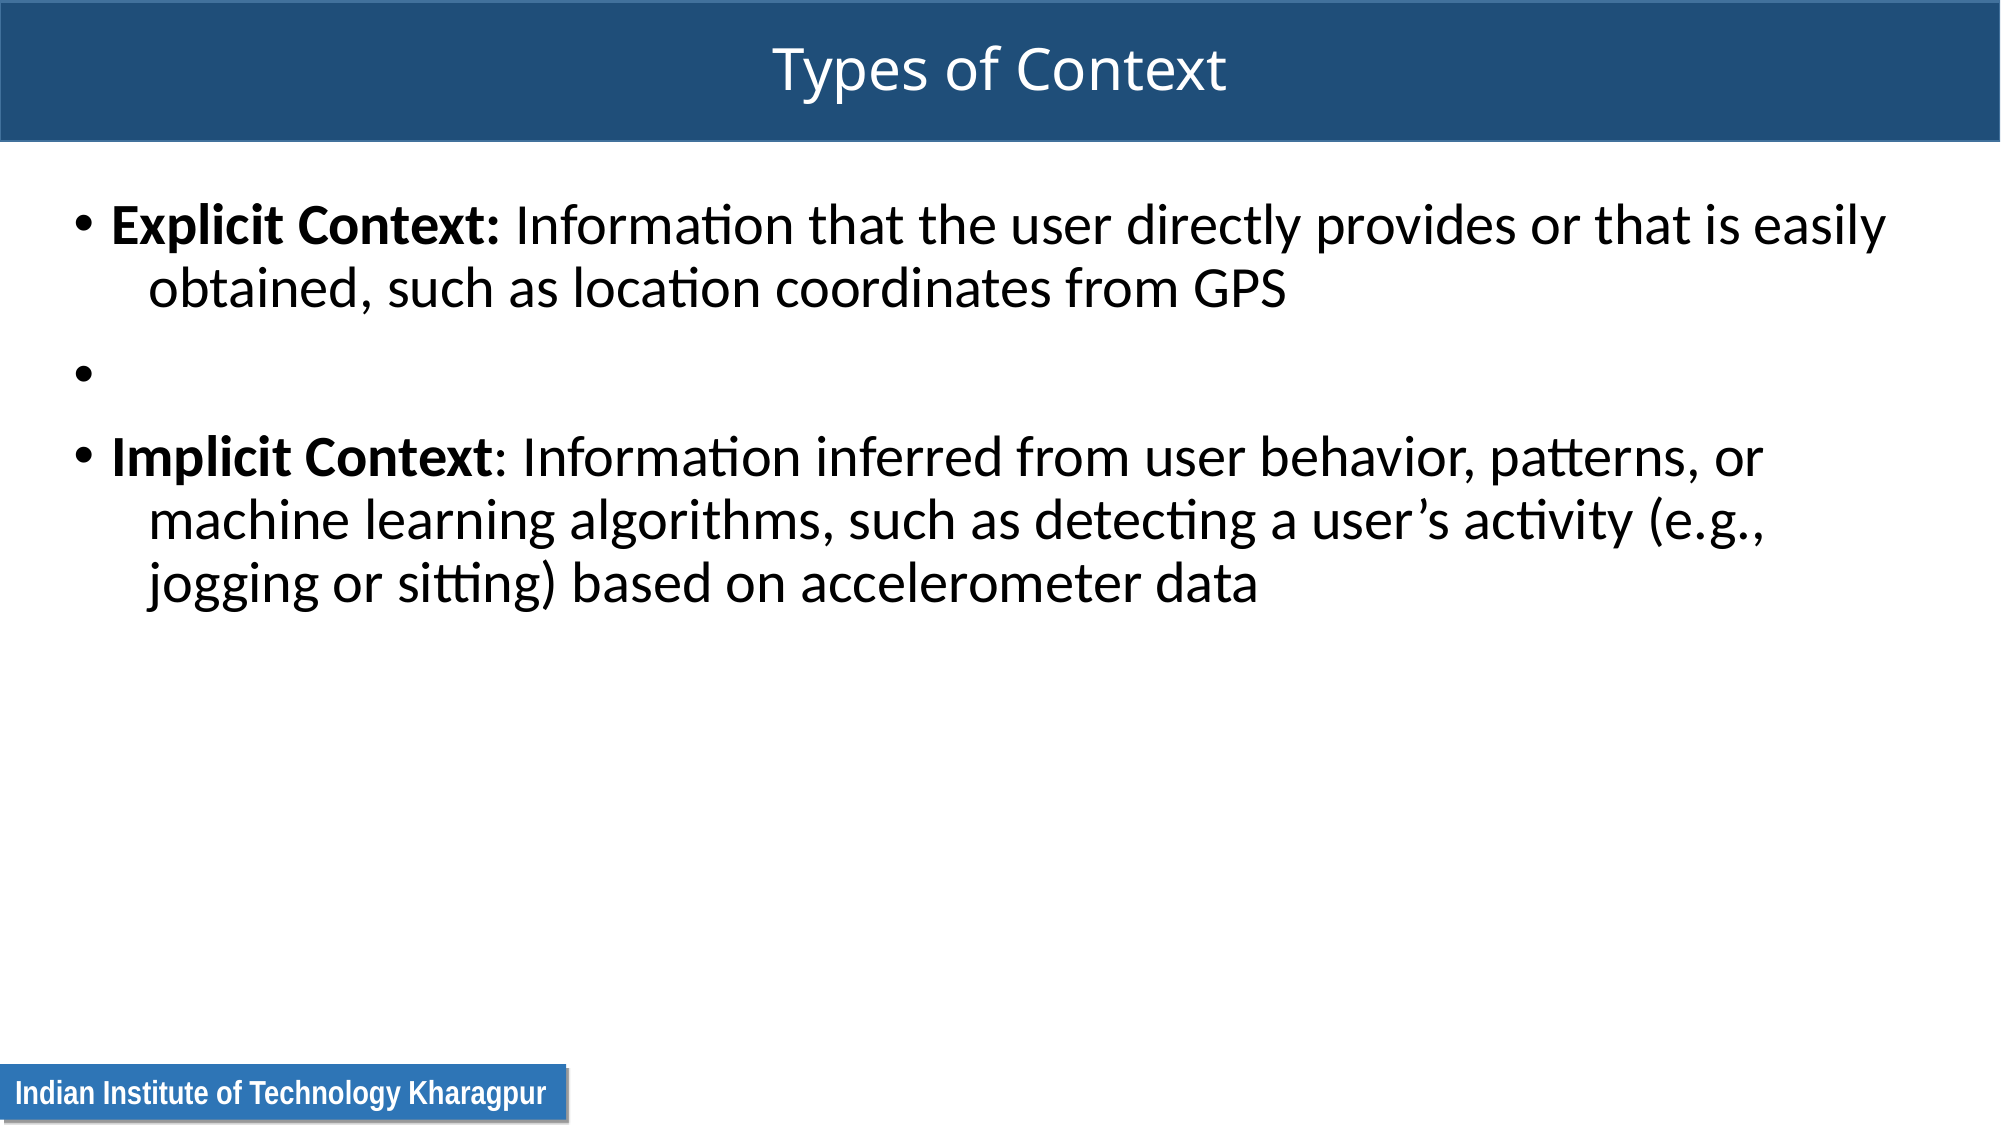

Types of Context
# Explicit Context: Information that the user directly provides or that is easily obtained, such as location coordinates from GPS
Implicit Context: Information inferred from user behavior, patterns, or machine learning algorithms, such as detecting a user’s activity (e.g., jogging or sitting) based on accelerometer data